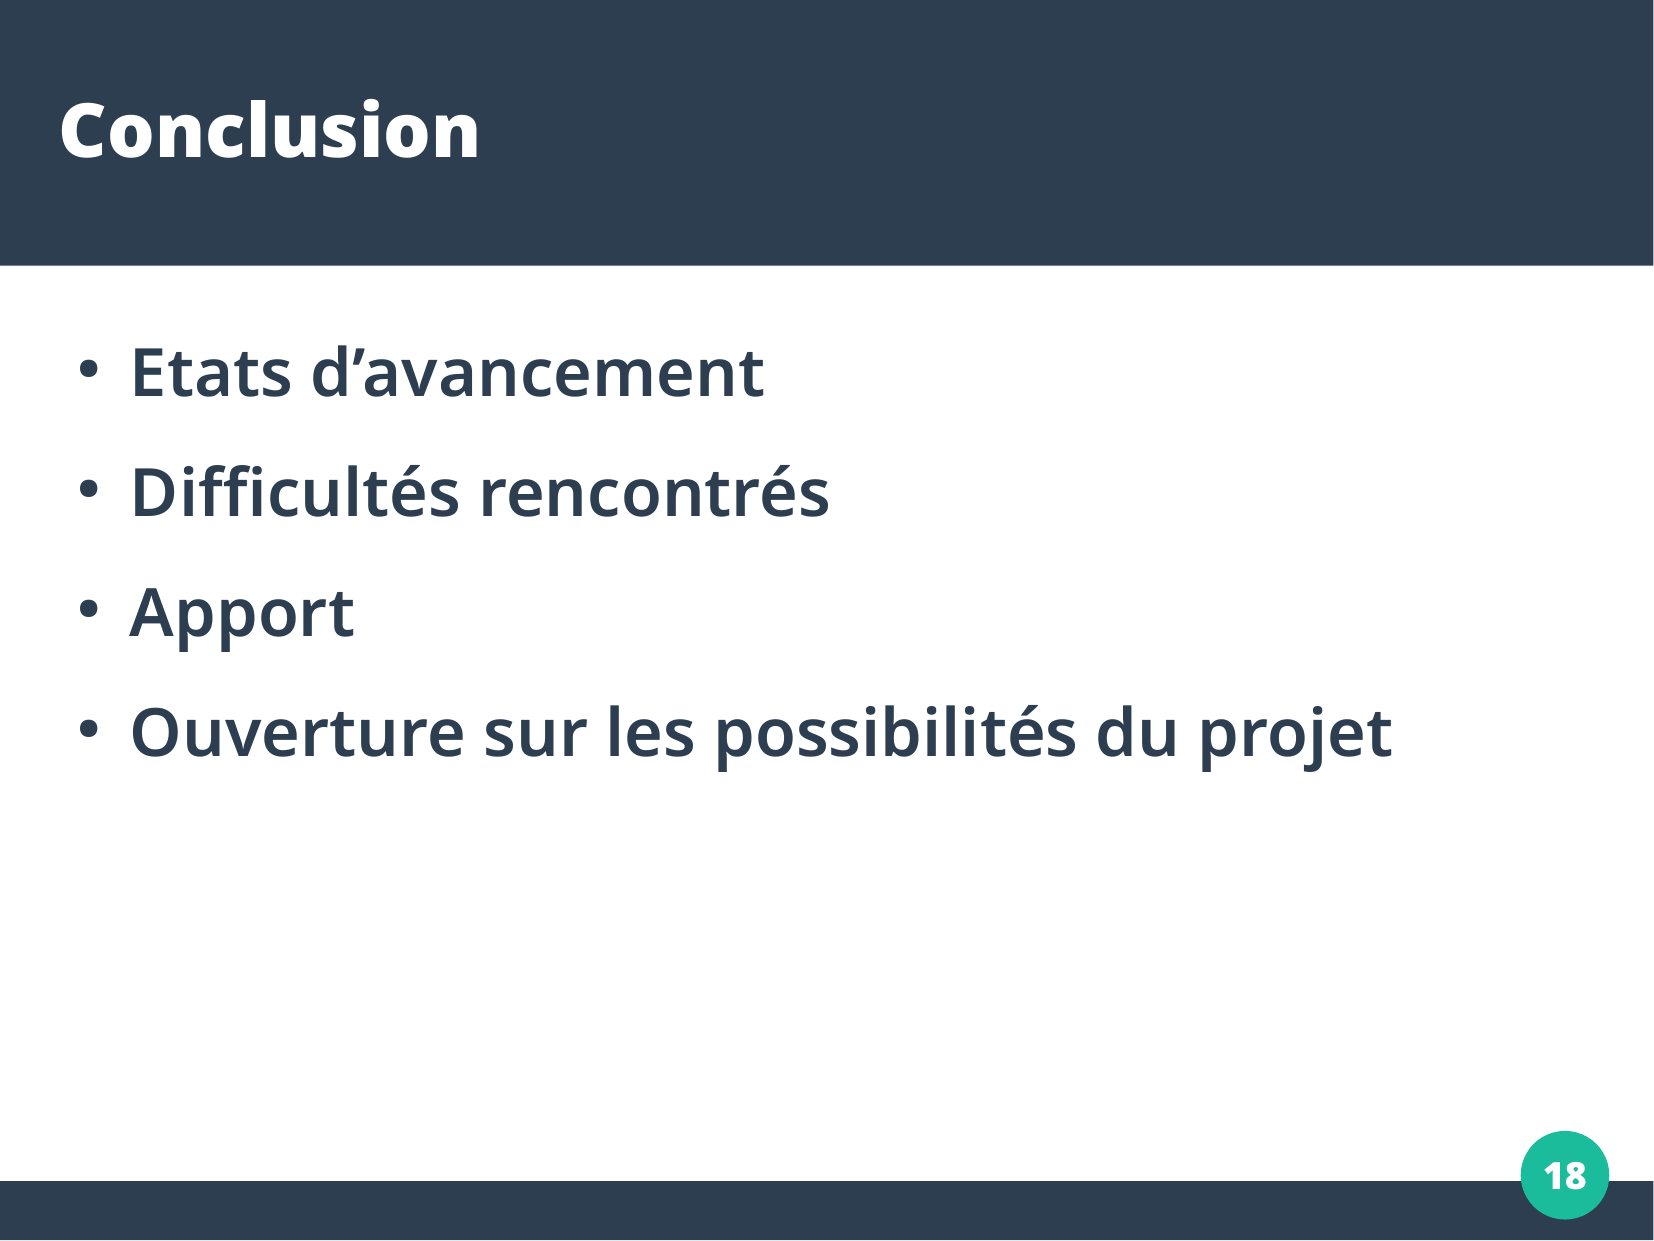

# Conclusion
Etats d’avancement
Difficultés rencontrés
Apport
Ouverture sur les possibilités du projet
18